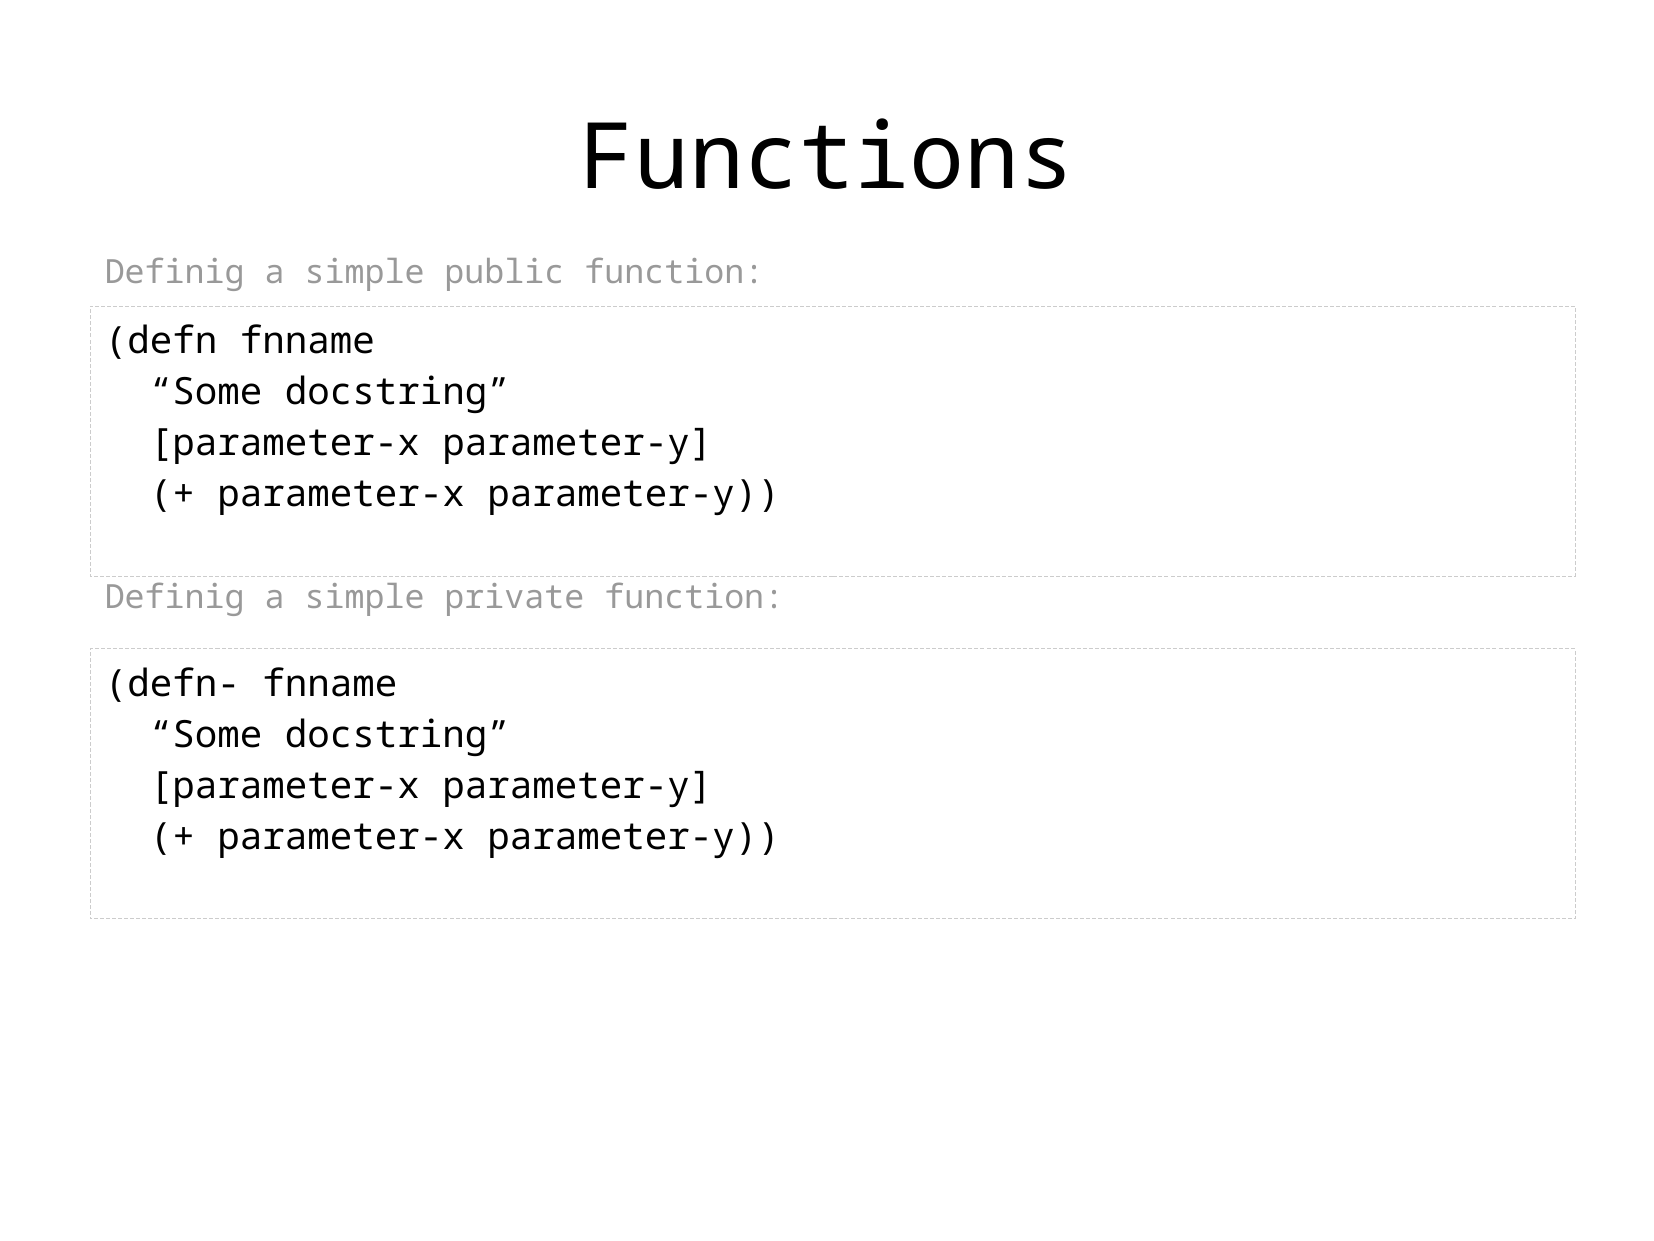

# Functions
Definig a simple public function:
(defn fnname
 “Some docstring”
 [parameter-x parameter-y]
 (+ parameter-x parameter-y))
Definig a simple private function:
(defn- fnname
 “Some docstring”
 [parameter-x parameter-y]
 (+ parameter-x parameter-y))